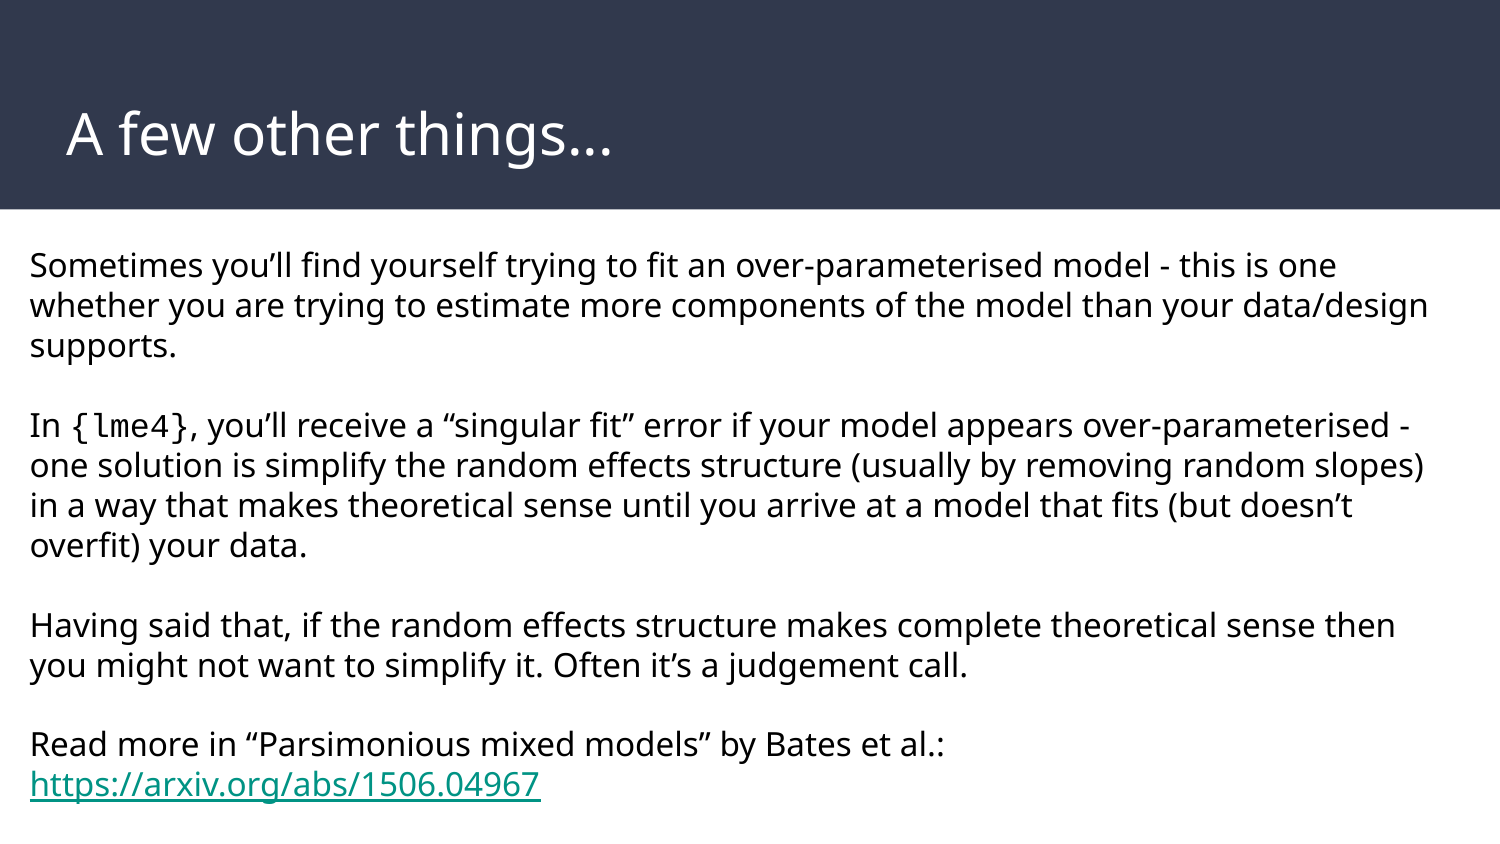

# A few other things...
Sometimes you’ll find yourself trying to fit an over-parameterised model - this is one whether you are trying to estimate more components of the model than your data/design supports.
In {lme4}, you’ll receive a “singular fit” error if your model appears over-parameterised - one solution is simplify the random effects structure (usually by removing random slopes) in a way that makes theoretical sense until you arrive at a model that fits (but doesn’t overfit) your data.
Having said that, if the random effects structure makes complete theoretical sense then you might not want to simplify it. Often it’s a judgement call.
Read more in “Parsimonious mixed models” by Bates et al.: https://arxiv.org/abs/1506.04967